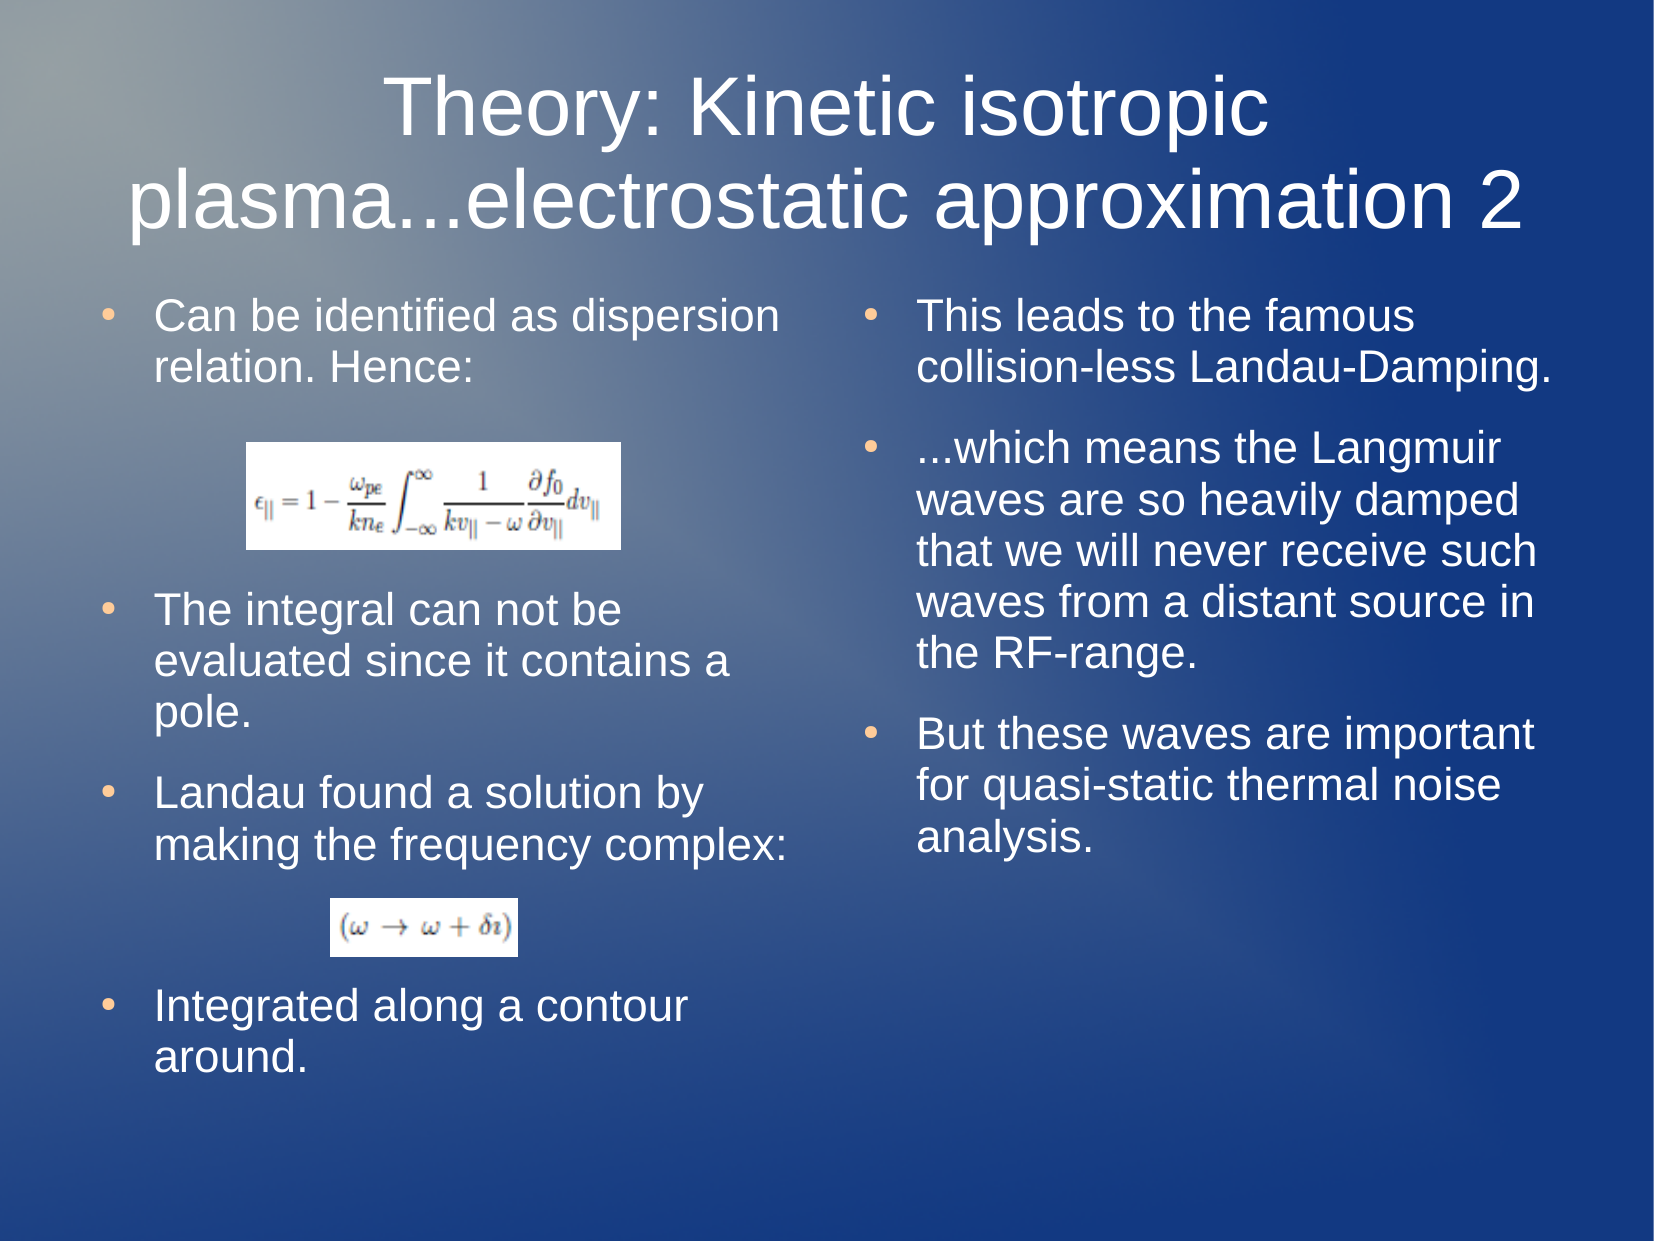

# Theory: Kinetic isotropic plasma...electrostatic approximation 2
Can be identified as dispersion relation. Hence:
The integral can not be evaluated since it contains a pole.
Landau found a solution by making the frequency complex:
Integrated along a contour around.
This leads to the famous collision-less Landau-Damping.
...which means the Langmuir waves are so heavily damped that we will never receive such waves from a distant source in the RF-range.
But these waves are important for quasi-static thermal noise analysis.